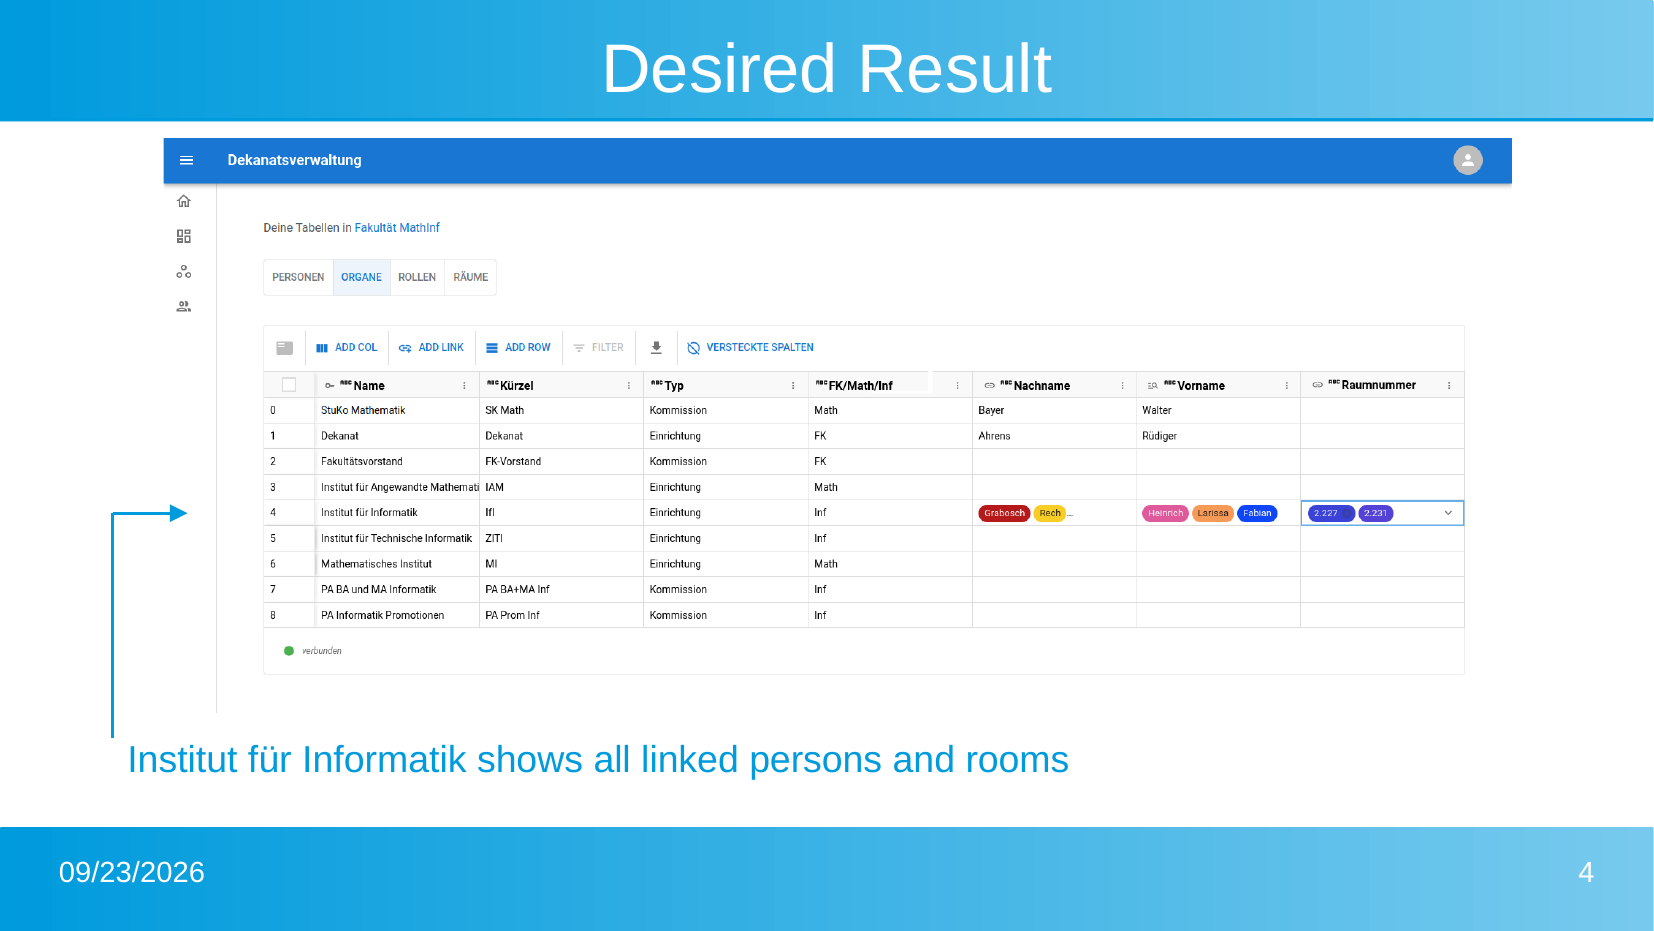

# Desired Result
Institut für Informatik shows all linked persons and rooms
4